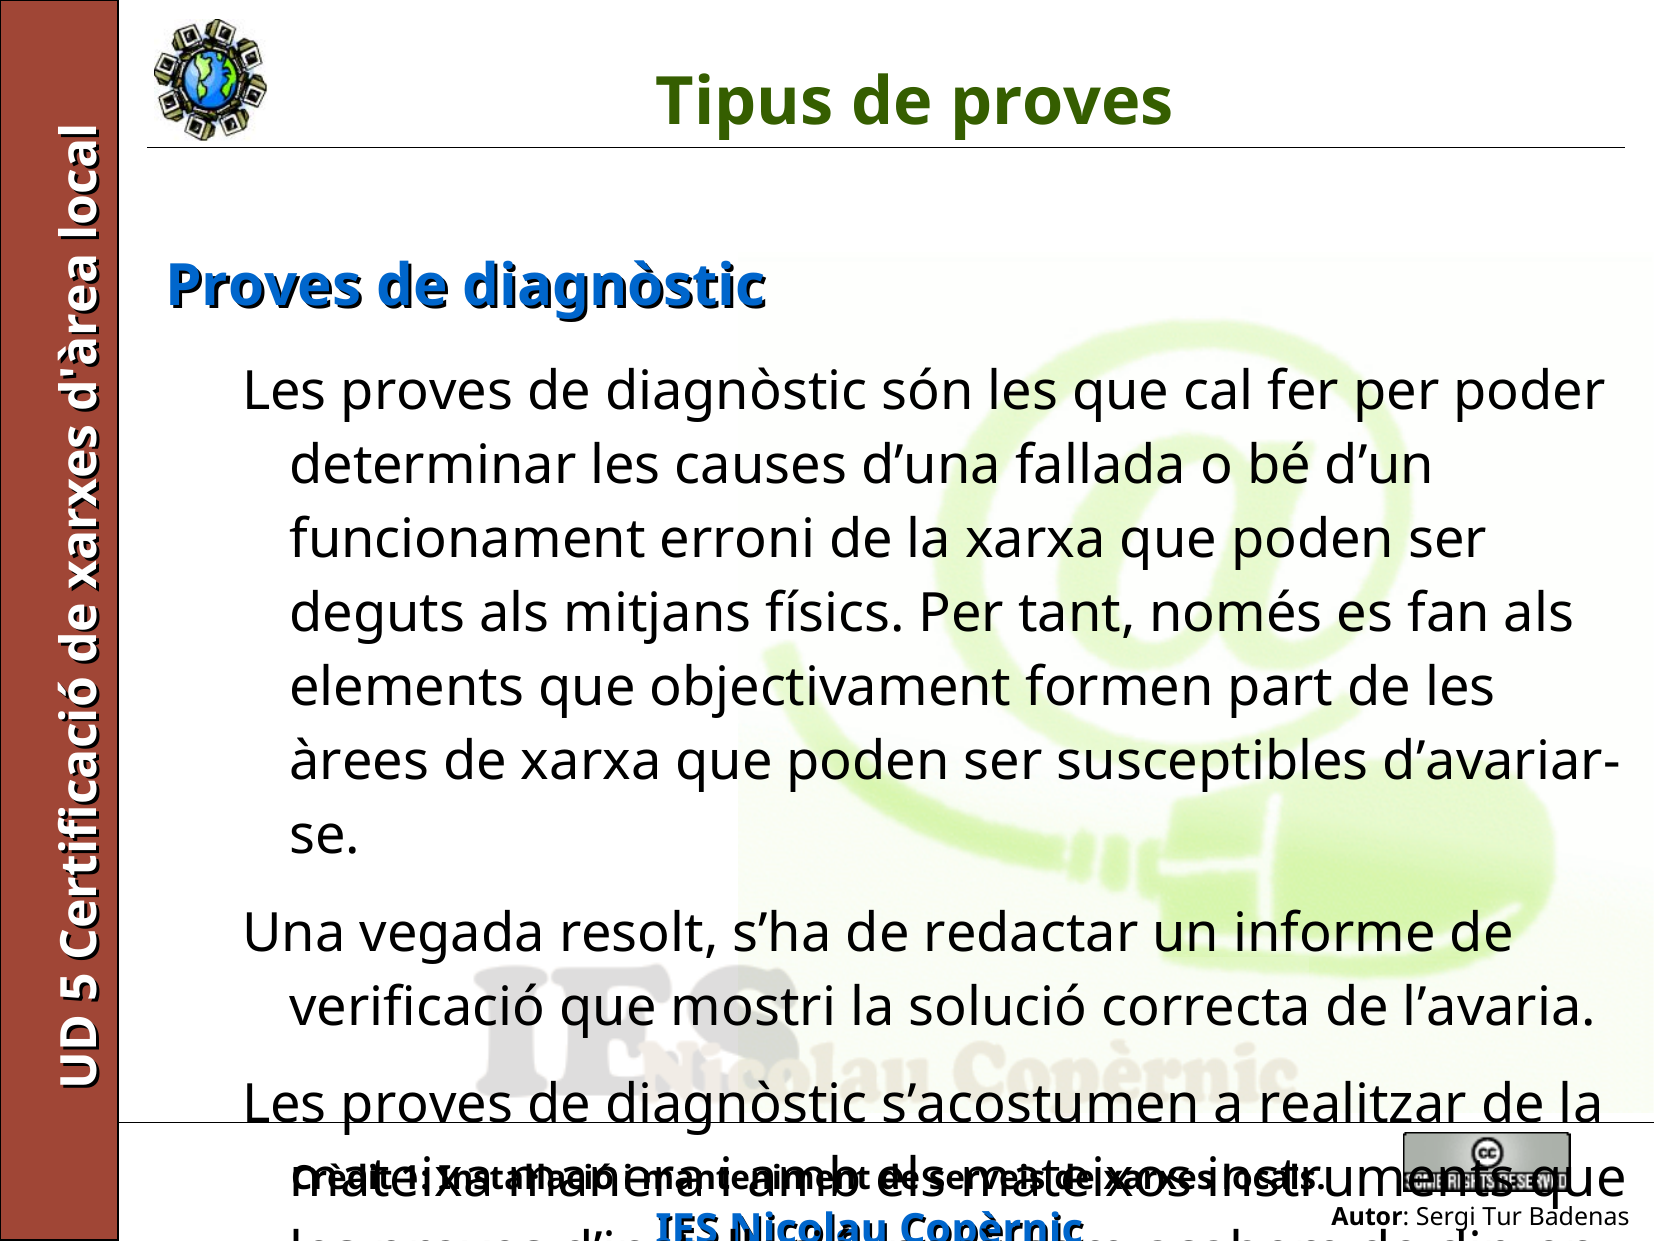

# Tipus de proves
Proves de diagnòstic
Les proves de diagnòstic són les que cal fer per poder determinar les causes d’una fallada o bé d’un funcionament erroni de la xarxa que poden ser deguts als mitjans físics. Per tant, només es fan als elements que objectivament formen part de les àrees de xarxa que poden ser susceptibles d’avariar-se.
Una vegada resolt, s’ha de redactar un informe de verificació que mostri la solució correcta de l’avaria.
Les proves de diagnòstic s’acostumen a realitzar de la mateixa manera i amb els mateixos instruments que les proves d’instal·lació, però com acabem de dir, en un àmbit més reduït que es limita a les zones conflictives.